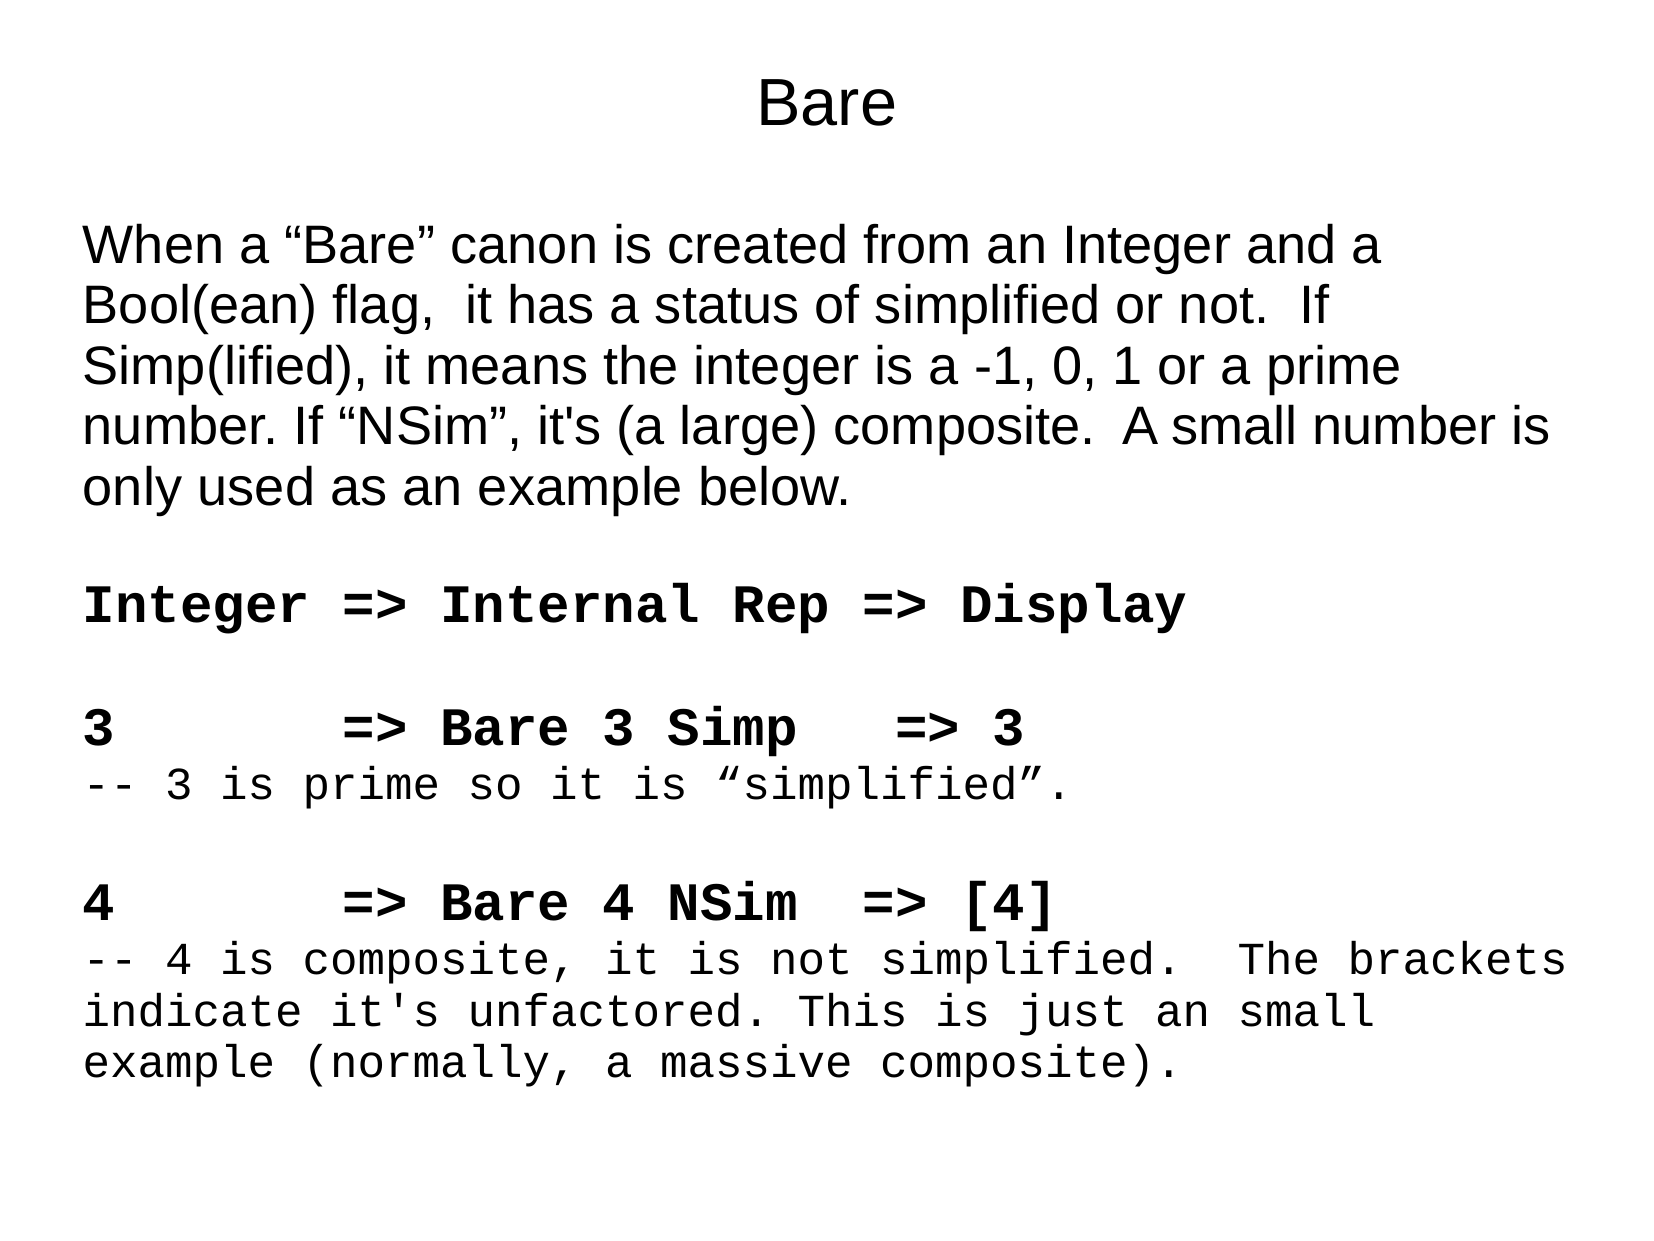

# Bare
When a “Bare” canon is created from an Integer and a Bool(ean) flag, it has a status of simplified or not. If Simp(lified), it means the integer is a -1, 0, 1 or a prime number. If “NSim”, it's (a large) composite. A small number is only used as an example below.
Integer => Internal Rep => Display
3 => Bare 3 Simp => 3
-- 3 is prime so it is “simplified”.
4 => Bare 4 NSim => [4]
-- 4 is composite, it is not simplified. The brackets indicate it's unfactored. This is just an small example (normally, a massive composite).